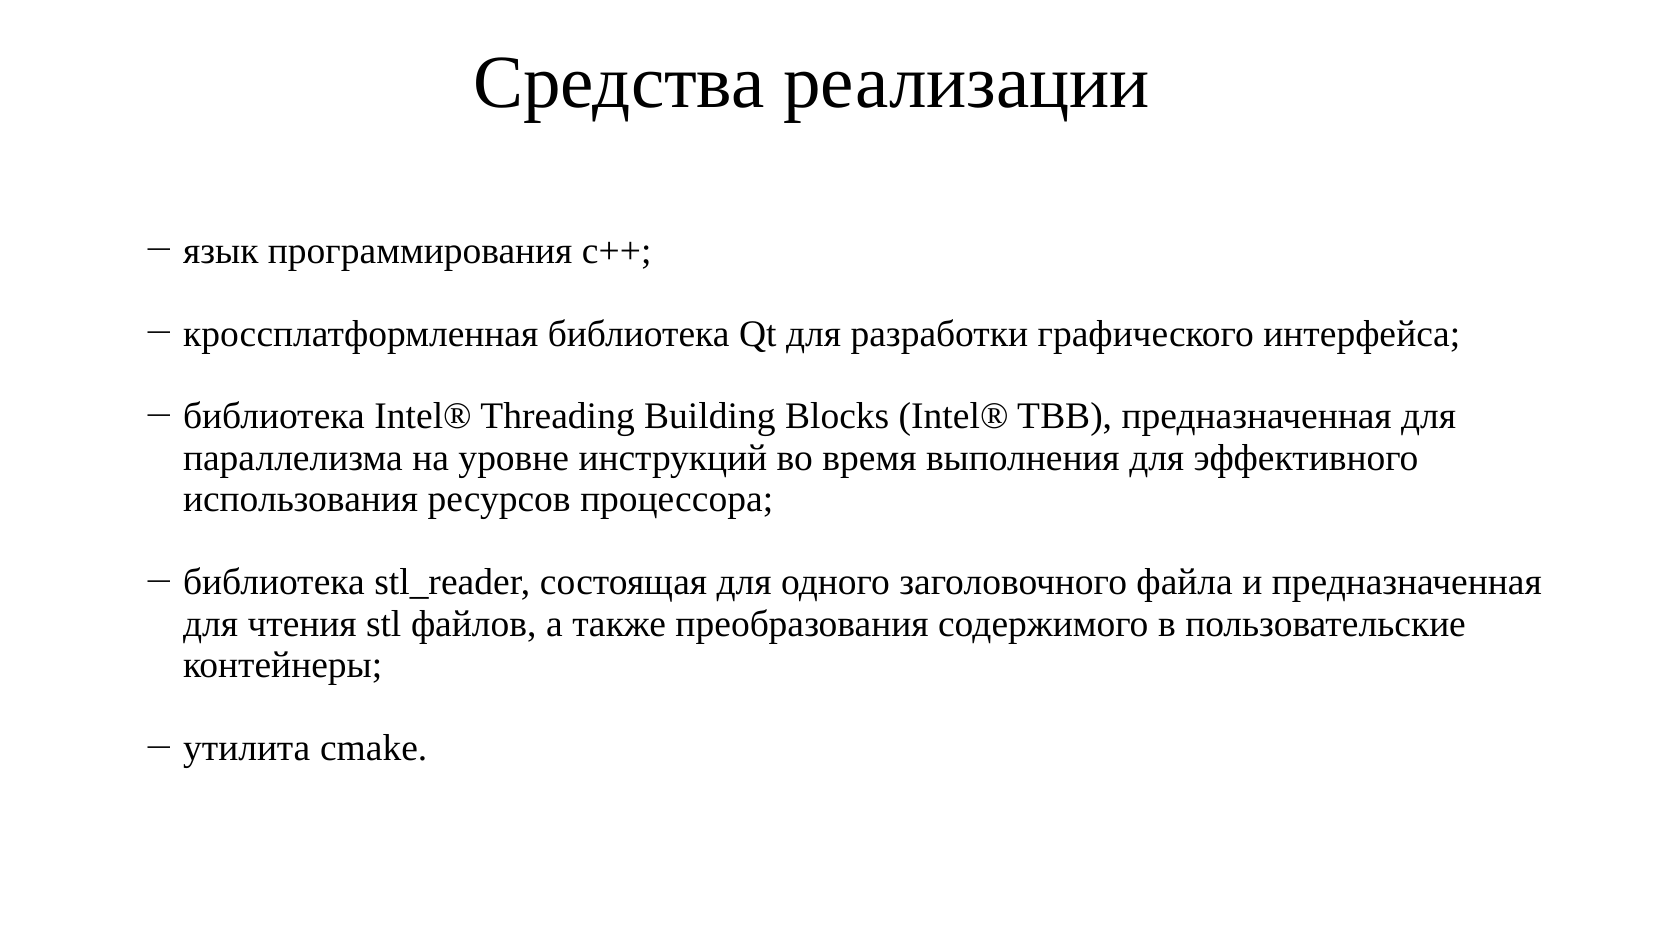

# Средства реализации
язык программирования c++;
кроссплатформленная библиотека Qt для разработки графического интерфейса;
библиотека Intel® Threading Building Blocks (Intel® TBB), предназначенная для параллелизма на уровне инструкций во время выполнения для эффективного использования ресурсов процессора;
библиотека stl_reader, состоящая для одного заголовочного файла и предназначенная для чтения stl файлов, а также преобразования содержимого в пользовательские контейнеры;
утилита cmake.